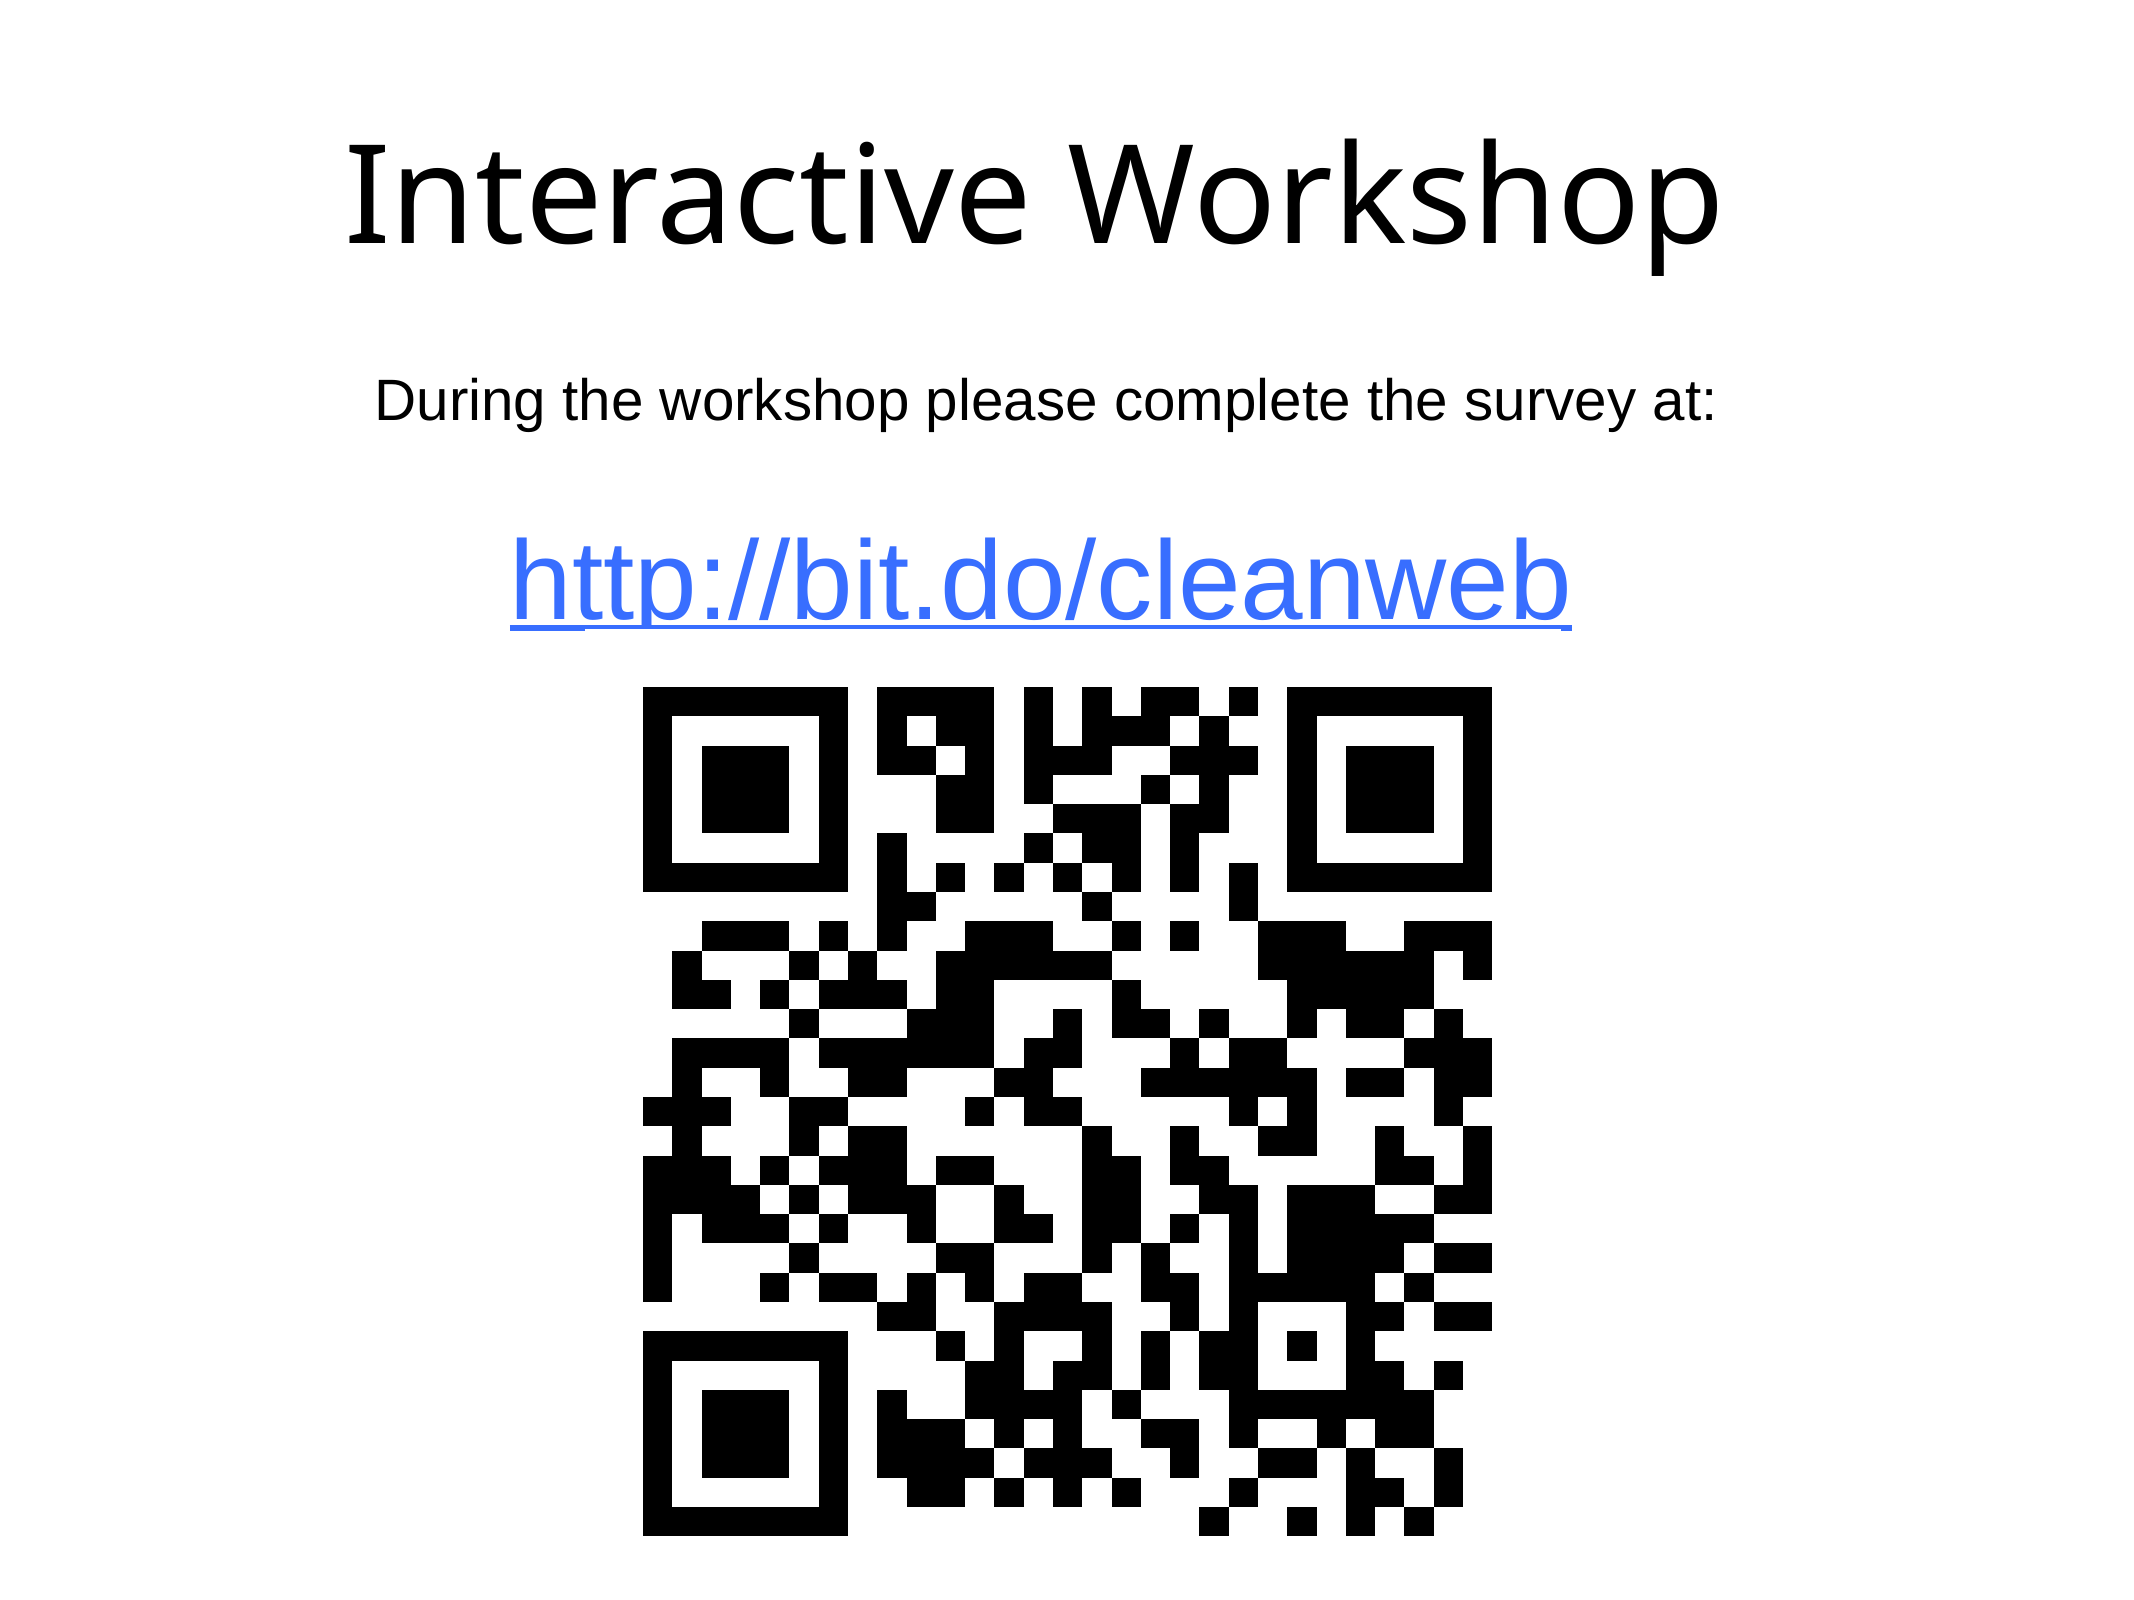

Interactive Workshop
During the workshop please complete the survey at:
http://bit.do/cleanweb